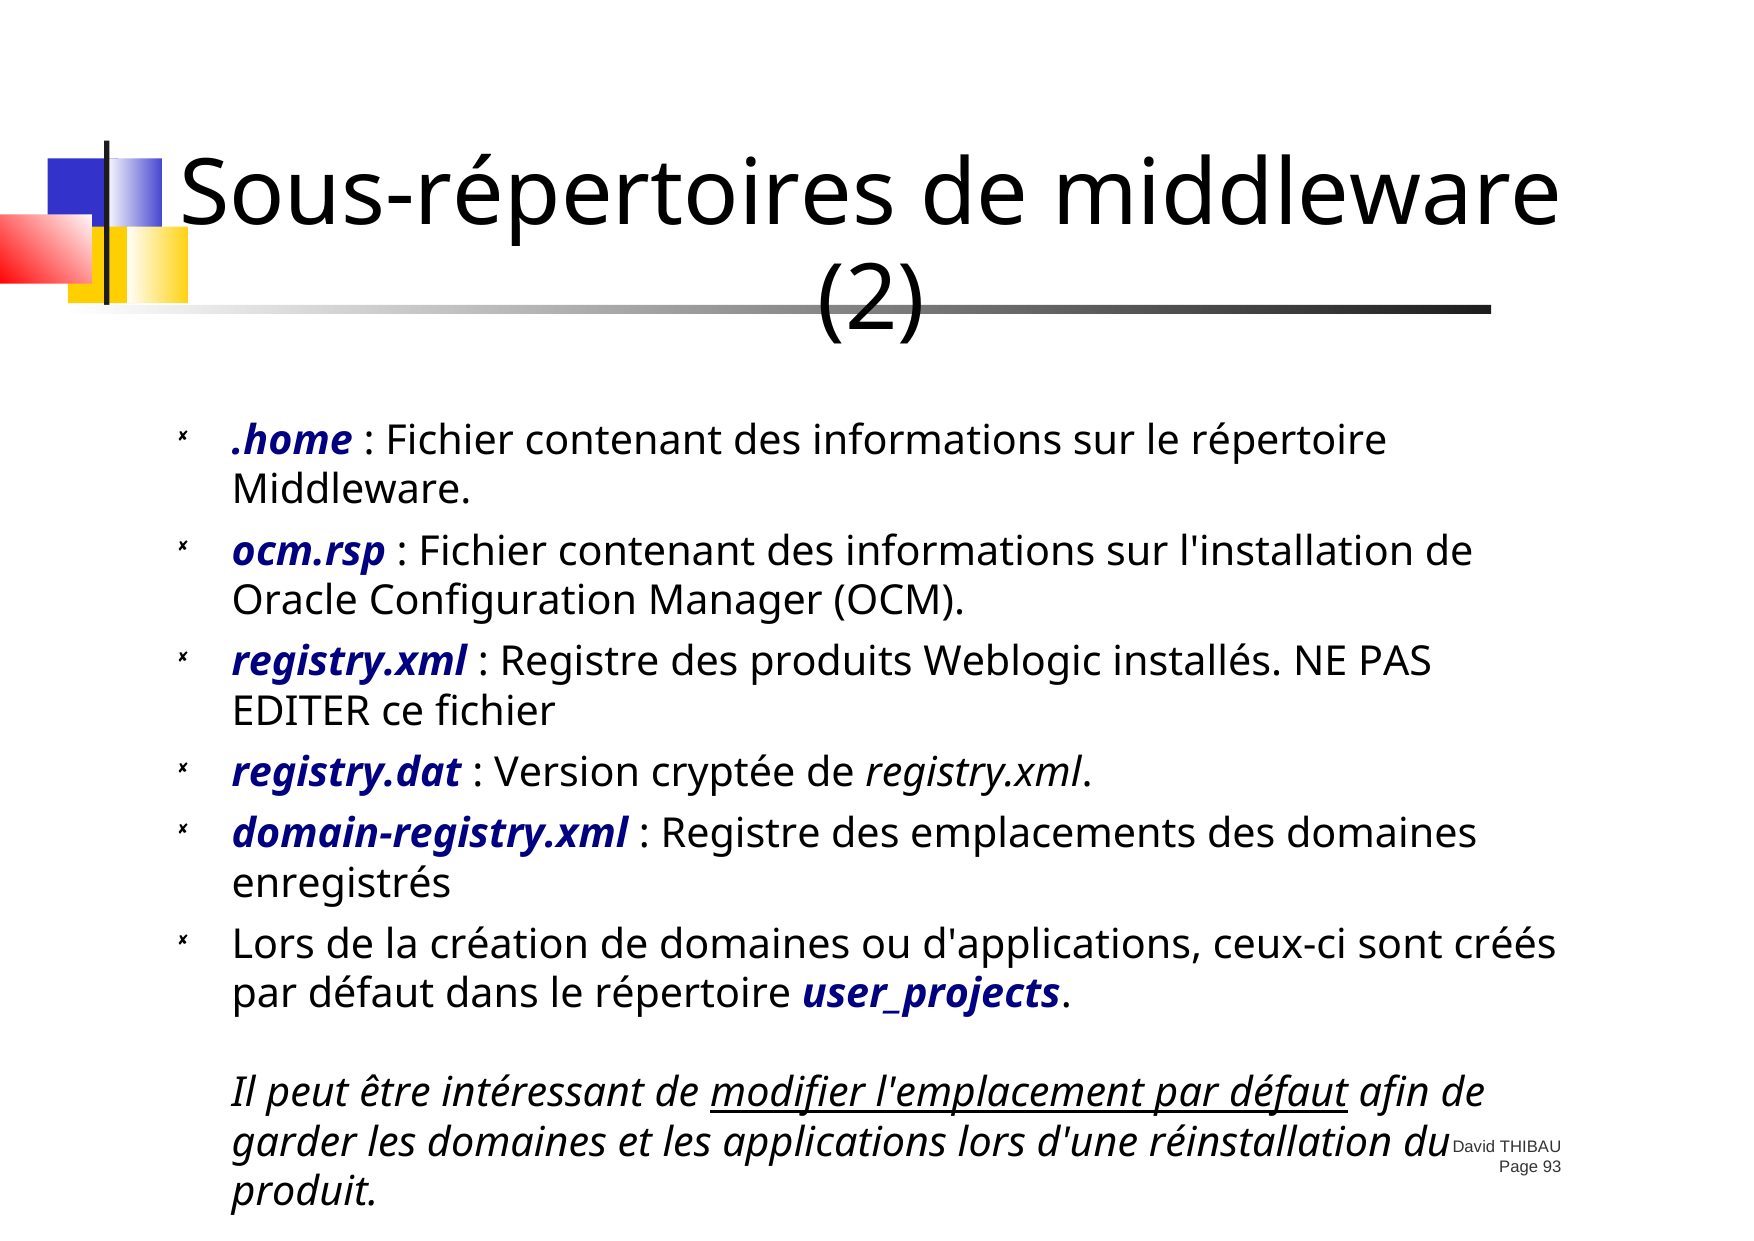

# Sous-répertoires de middleware (2)
.home : Fichier contenant des informations sur le répertoire Middleware.
ocm.rsp : Fichier contenant des informations sur l'installation de Oracle Configuration Manager (OCM).
registry.xml : Registre des produits Weblogic installés. NE PAS EDITER ce fichier
registry.dat : Version cryptée de registry.xml.
domain-registry.xml : Registre des emplacements des domaines enregistrés
Lors de la création de domaines ou d'applications, ceux-ci sont créés par défaut dans le répertoire user_projects.
Il peut être intéressant de modifier l'emplacement par défaut afin de garder les domaines et les applications lors d'une réinstallation du produit.